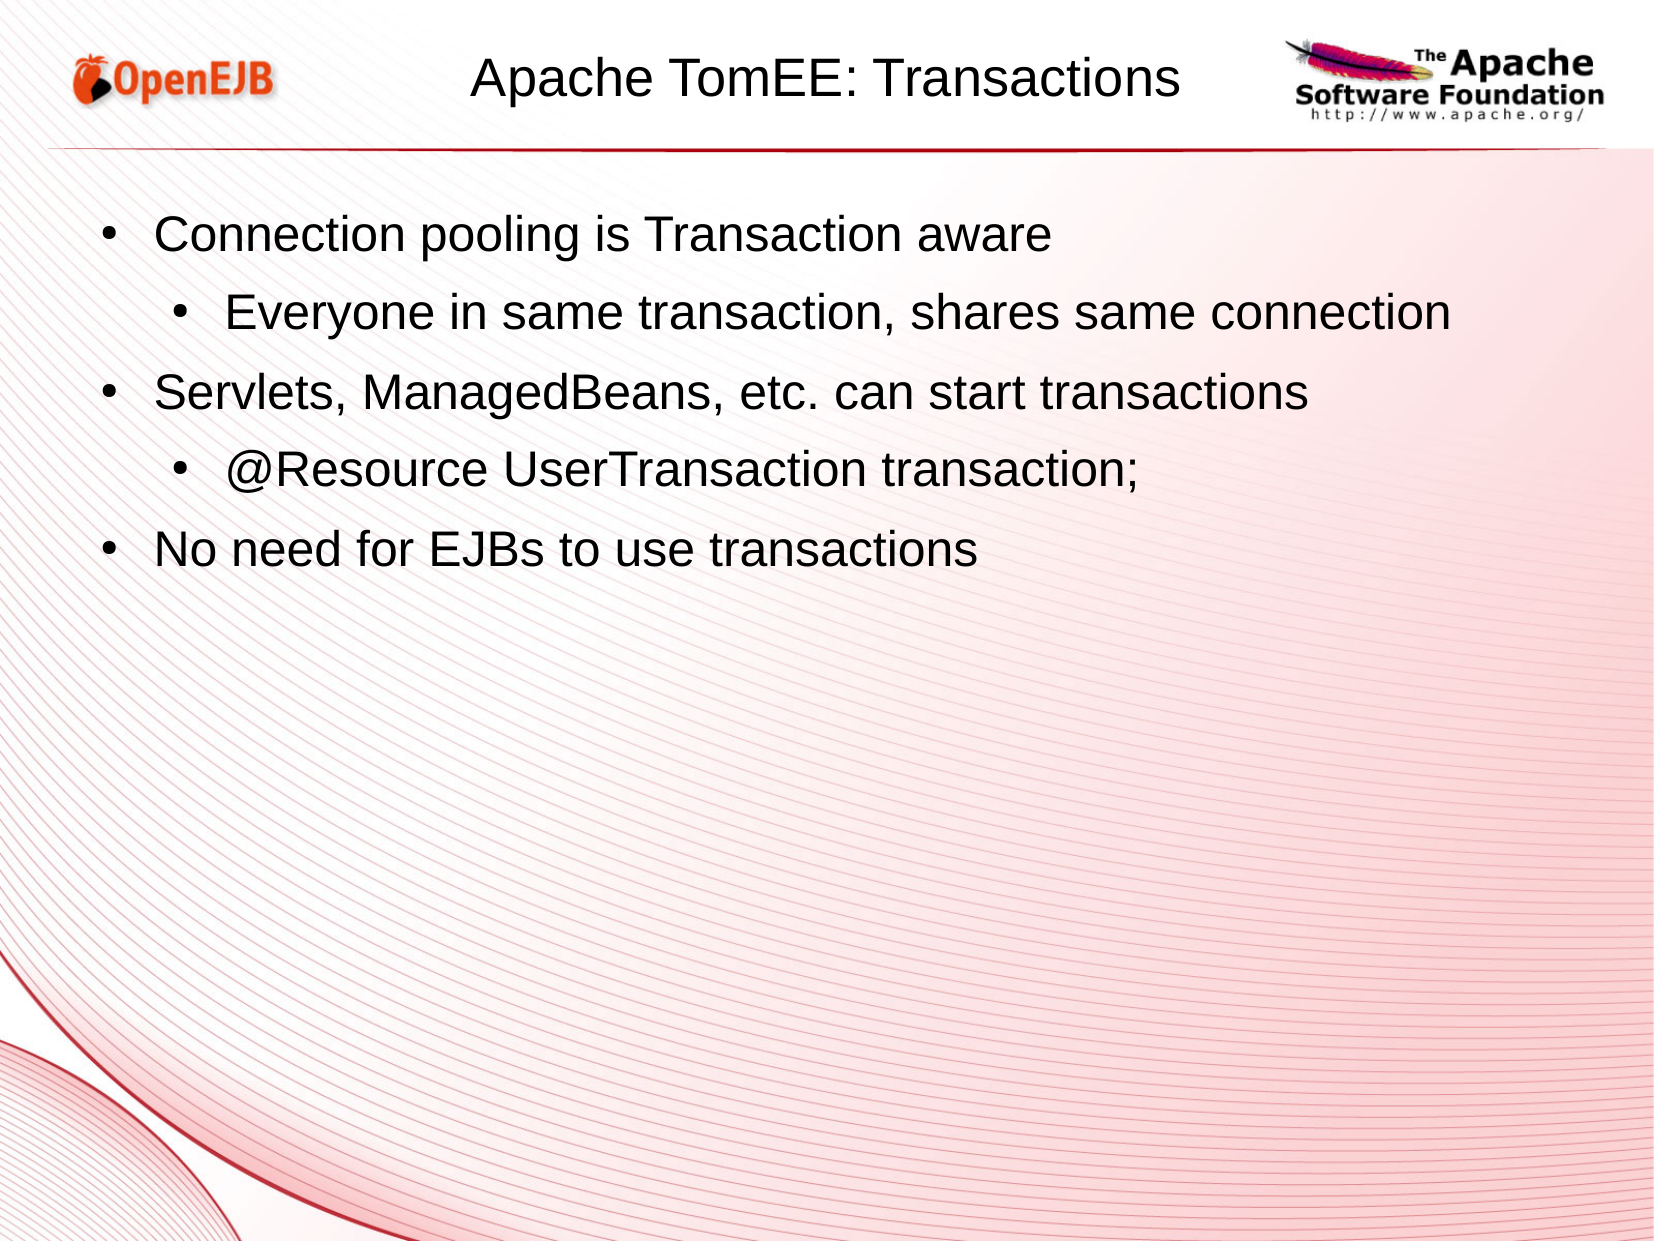

# Apache TomEE: Transactions
Connection pooling is Transaction aware
Everyone in same transaction, shares same connection
Servlets, ManagedBeans, etc. can start transactions
@Resource UserTransaction transaction;
No need for EJBs to use transactions